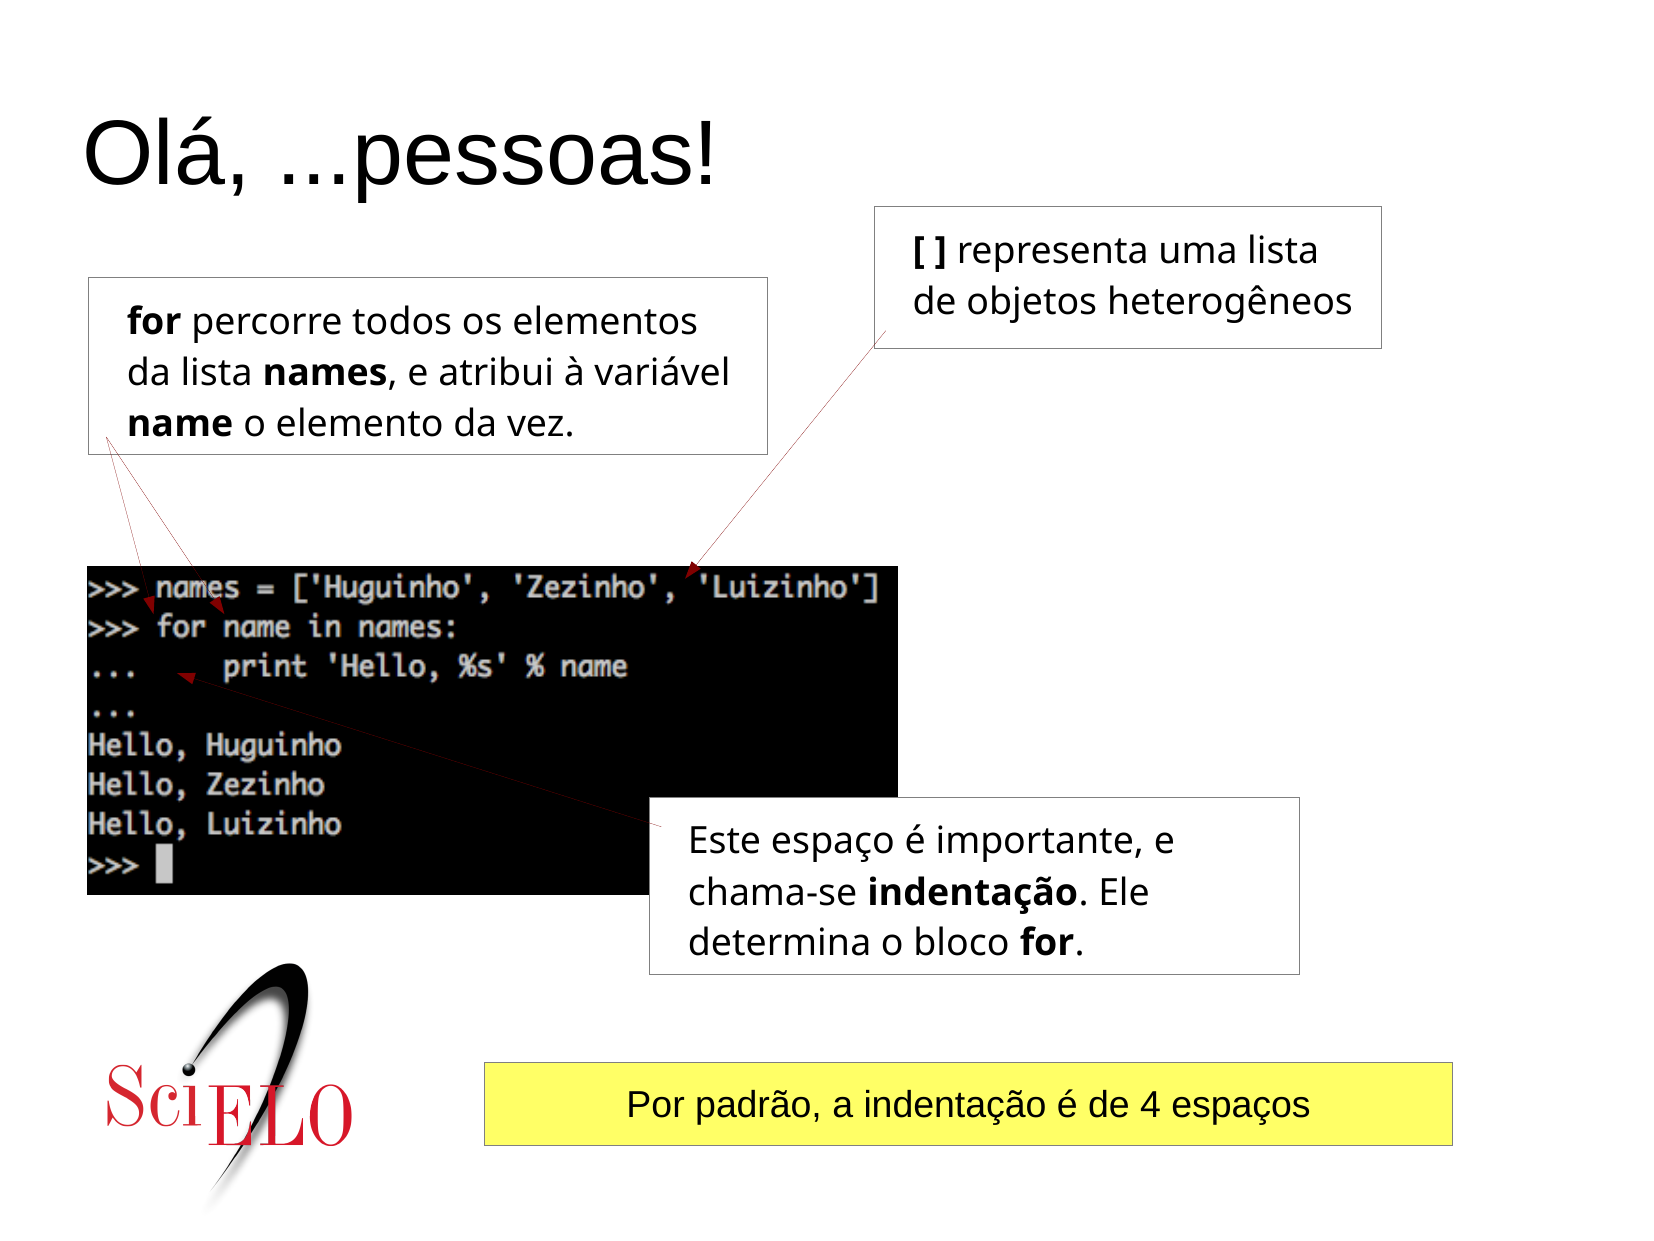

# Olá, ...pessoas!
[ ] representa uma lista de objetos heterogêneos
for percorre todos os elementos da lista names, e atribui à variável name o elemento da vez.
Este espaço é importante, e chama-se indentação. Ele determina o bloco for.
Por padrão, a indentação é de 4 espaços